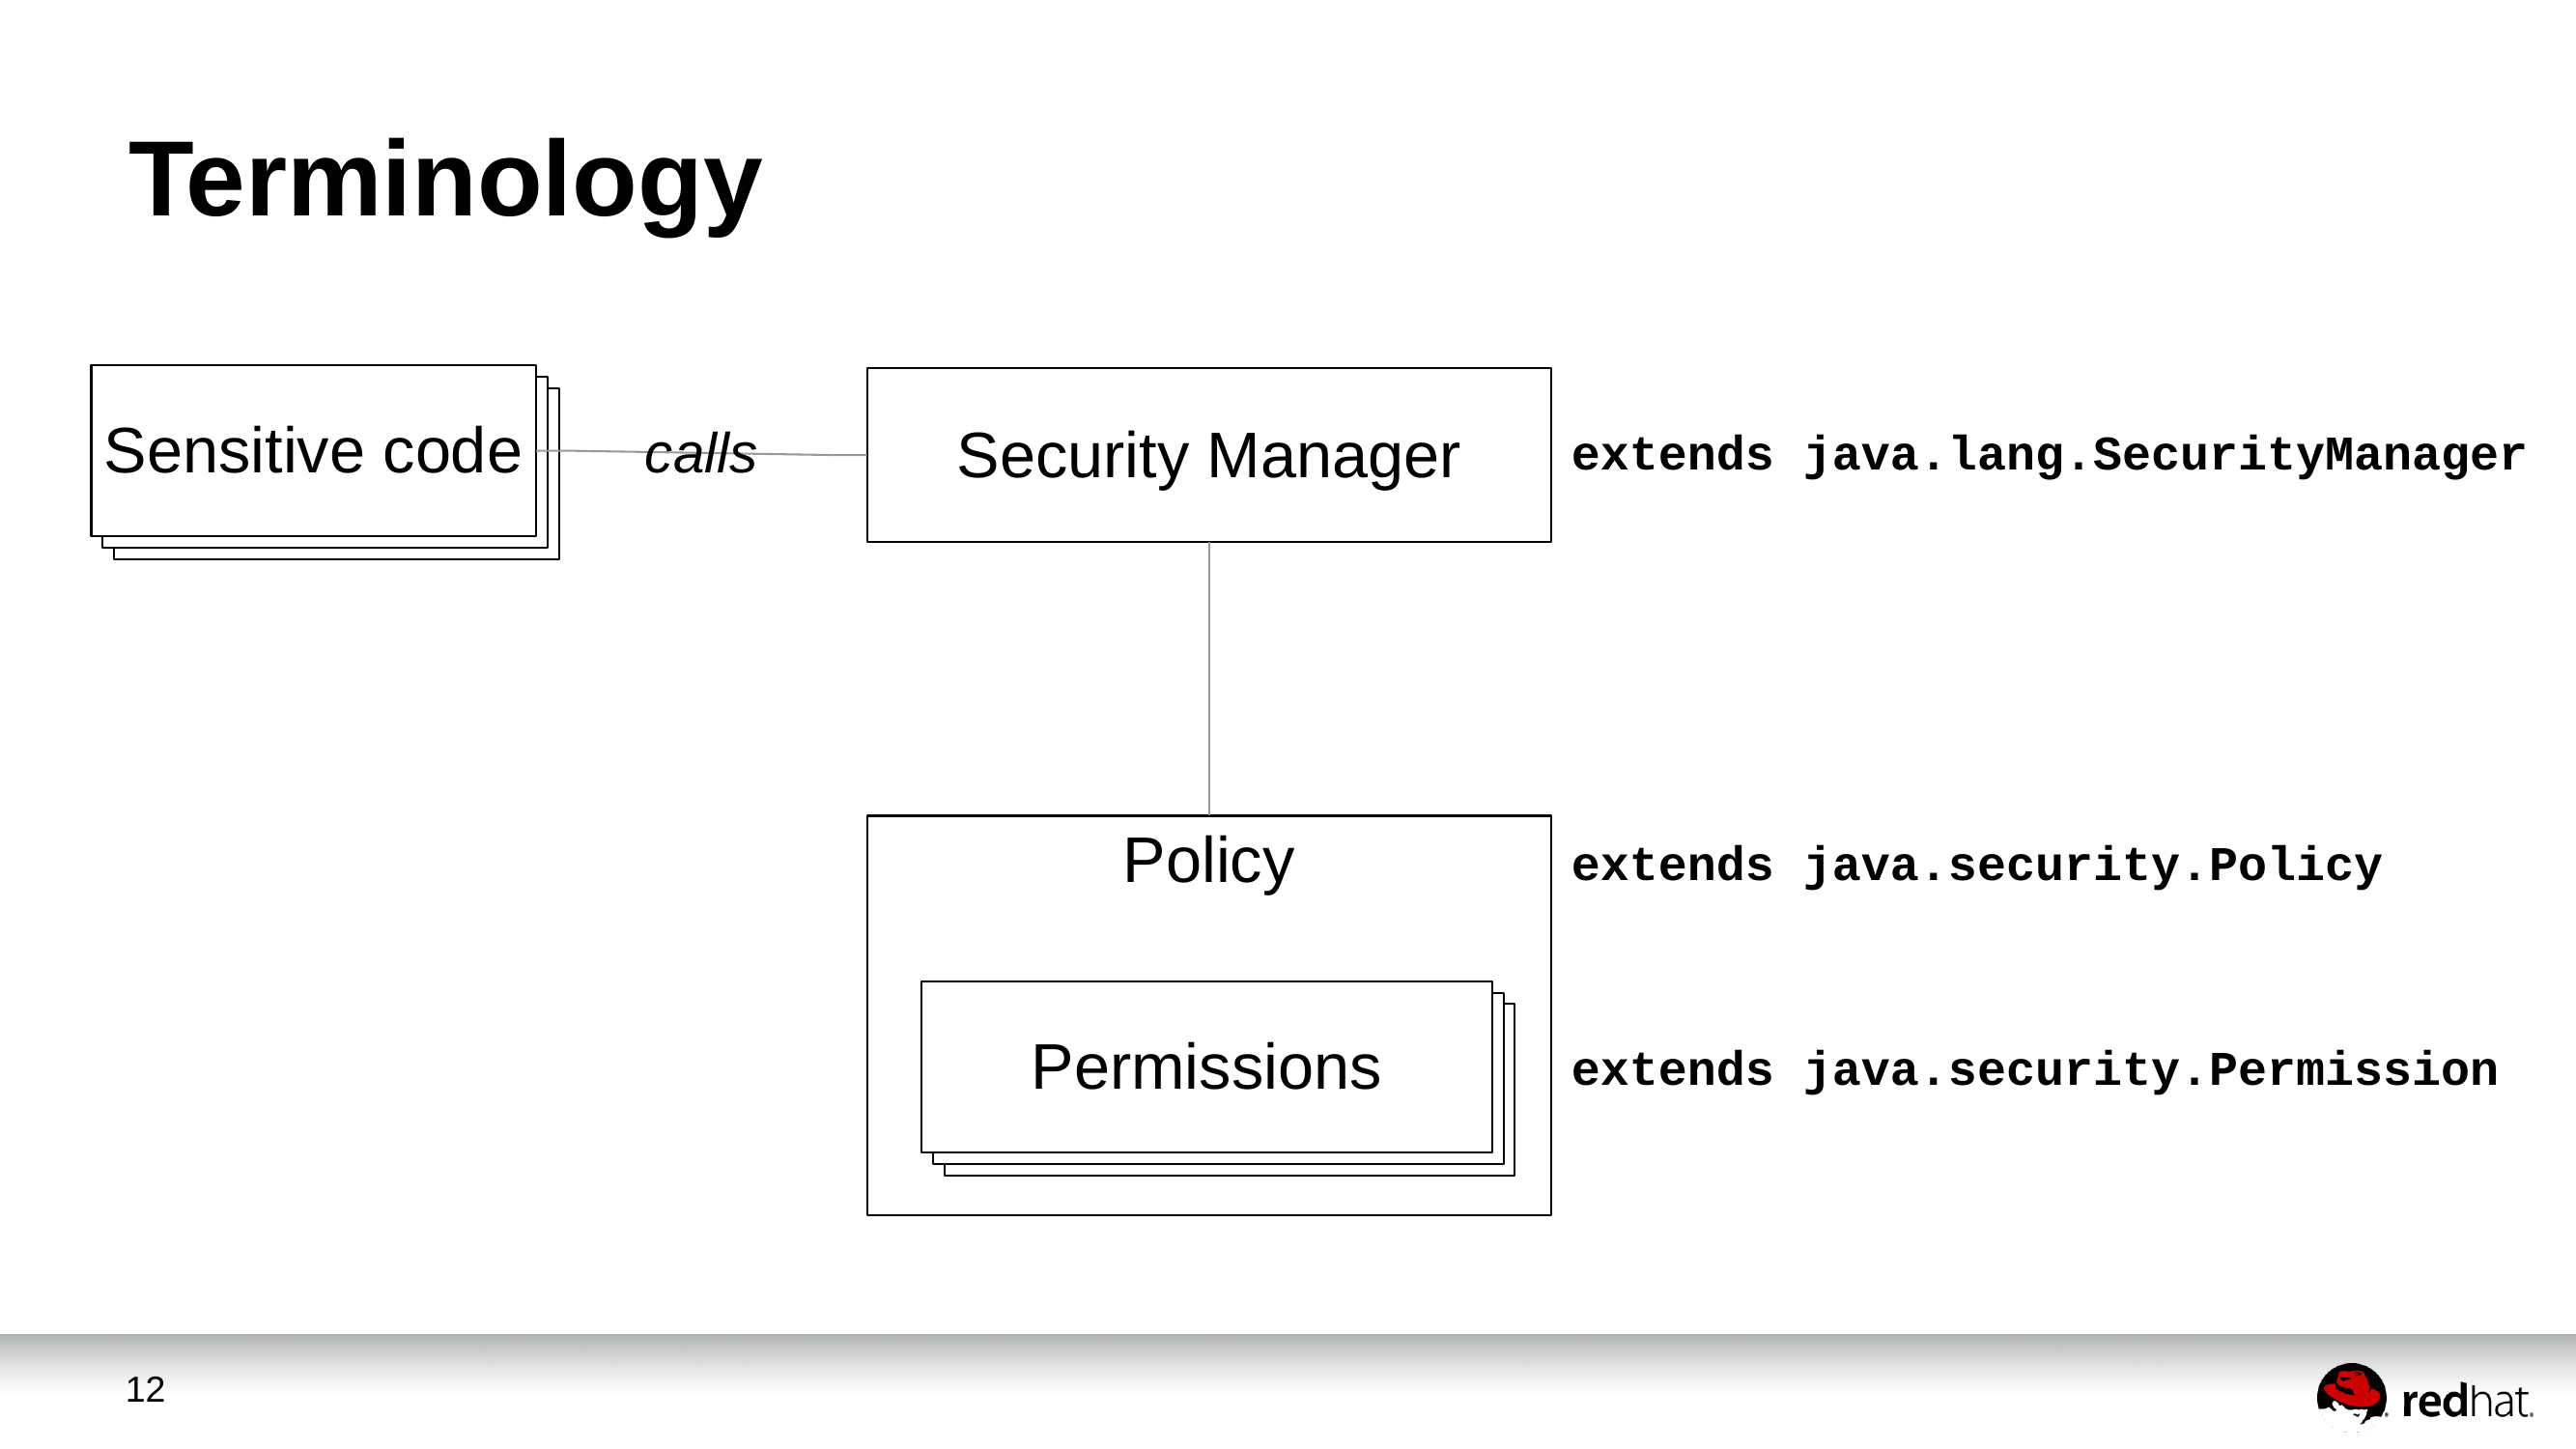

# Terminology
Sensitive code
Security Manager
extends java.lang.SecurityManager
Policy
extends java.security.Policy
Permissions
extends java.security.Permission
12